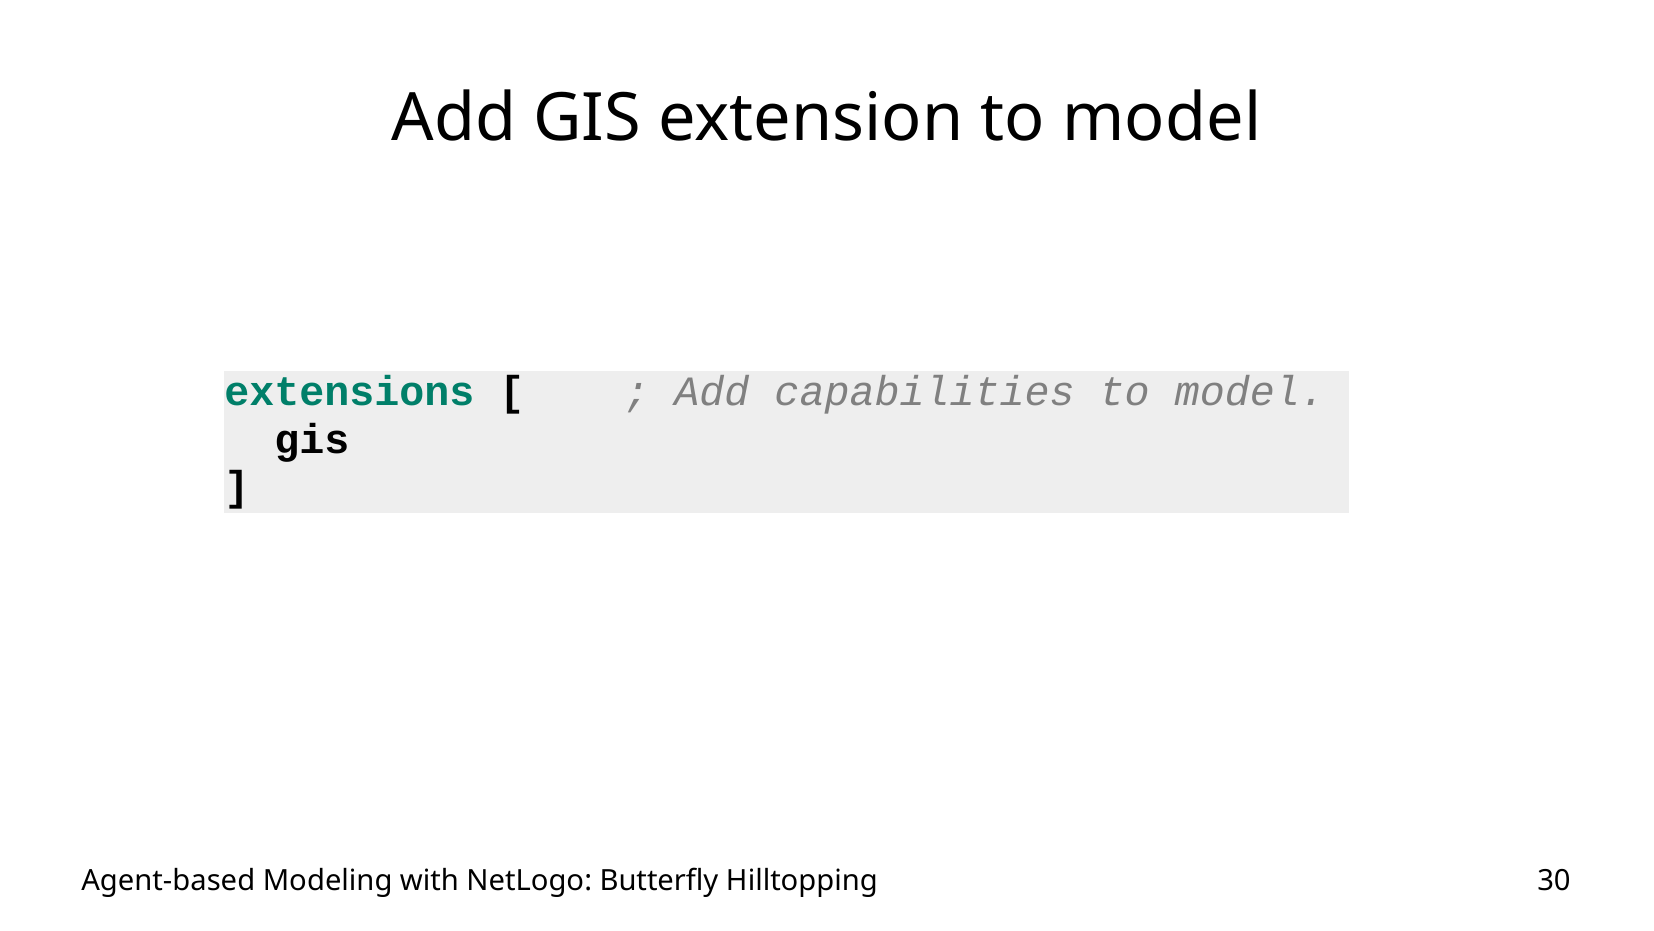

# Add GIS extension to model
extensions [ ; Add capabilities to model.
 gis
]
Agent-based Modeling with NetLogo: Butterfly Hilltopping
30